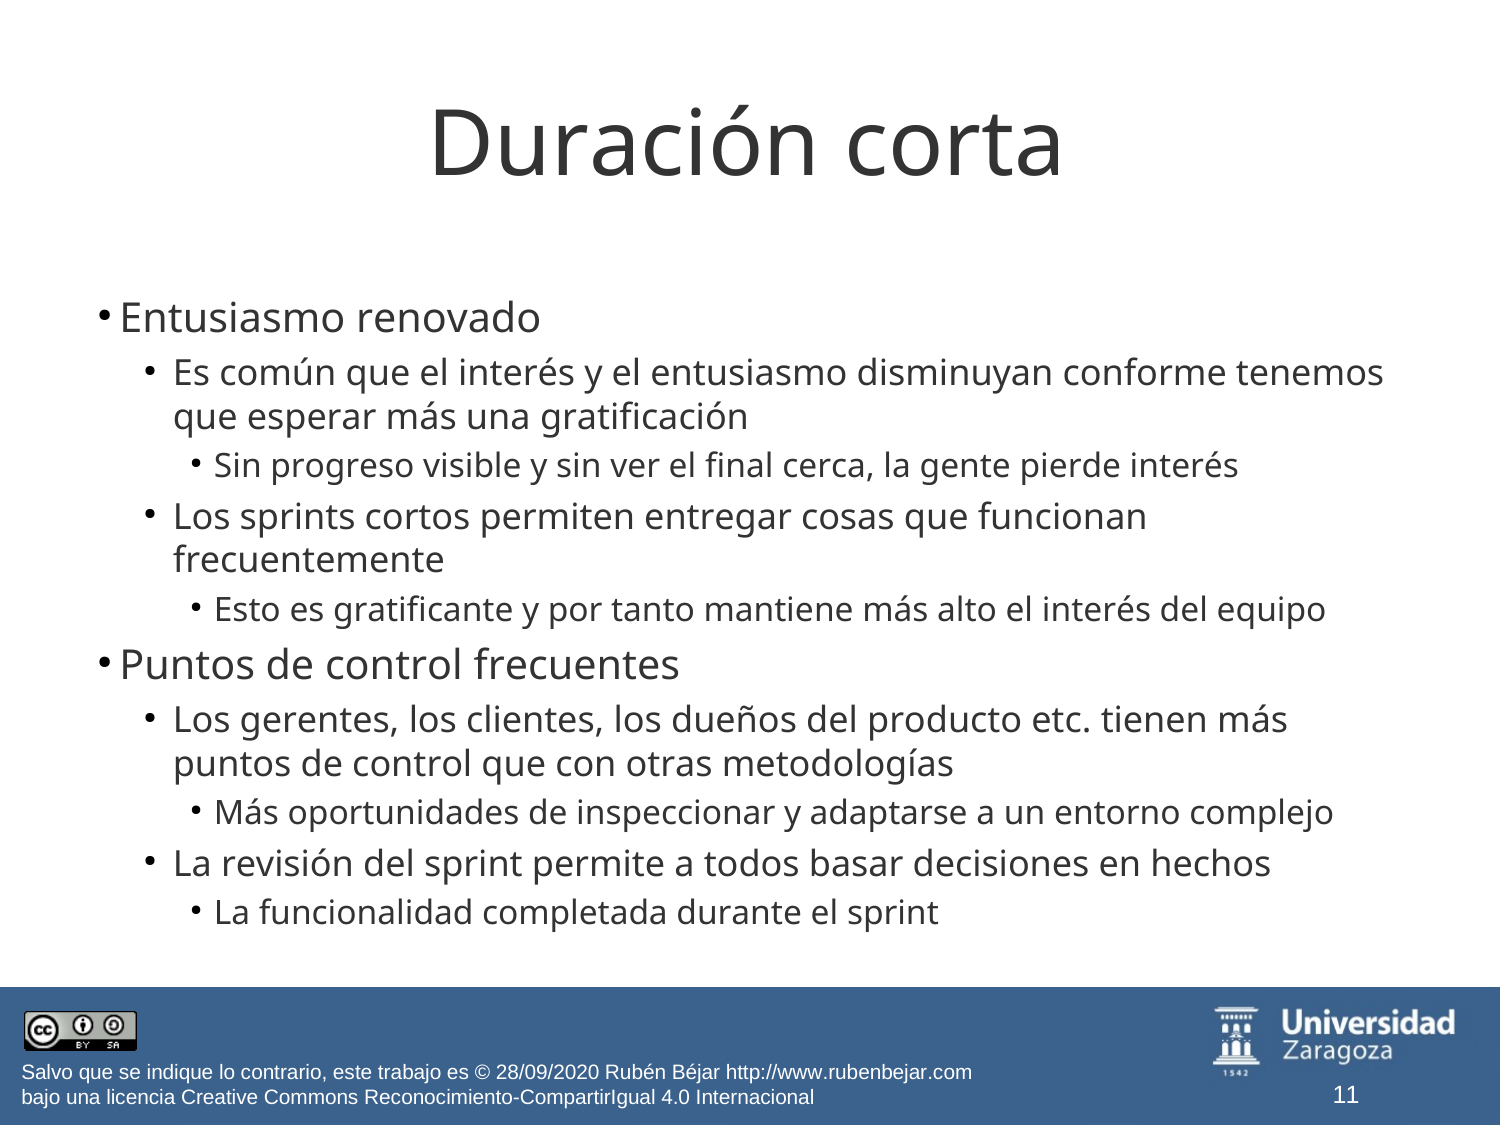

# Duración corta
Entusiasmo renovado
Es común que el interés y el entusiasmo disminuyan conforme tenemos que esperar más una gratificación
Sin progreso visible y sin ver el final cerca, la gente pierde interés
Los sprints cortos permiten entregar cosas que funcionan frecuentemente
Esto es gratificante y por tanto mantiene más alto el interés del equipo
Puntos de control frecuentes
Los gerentes, los clientes, los dueños del producto etc. tienen más puntos de control que con otras metodologías
Más oportunidades de inspeccionar y adaptarse a un entorno complejo
La revisión del sprint permite a todos basar decisiones en hechos
La funcionalidad completada durante el sprint